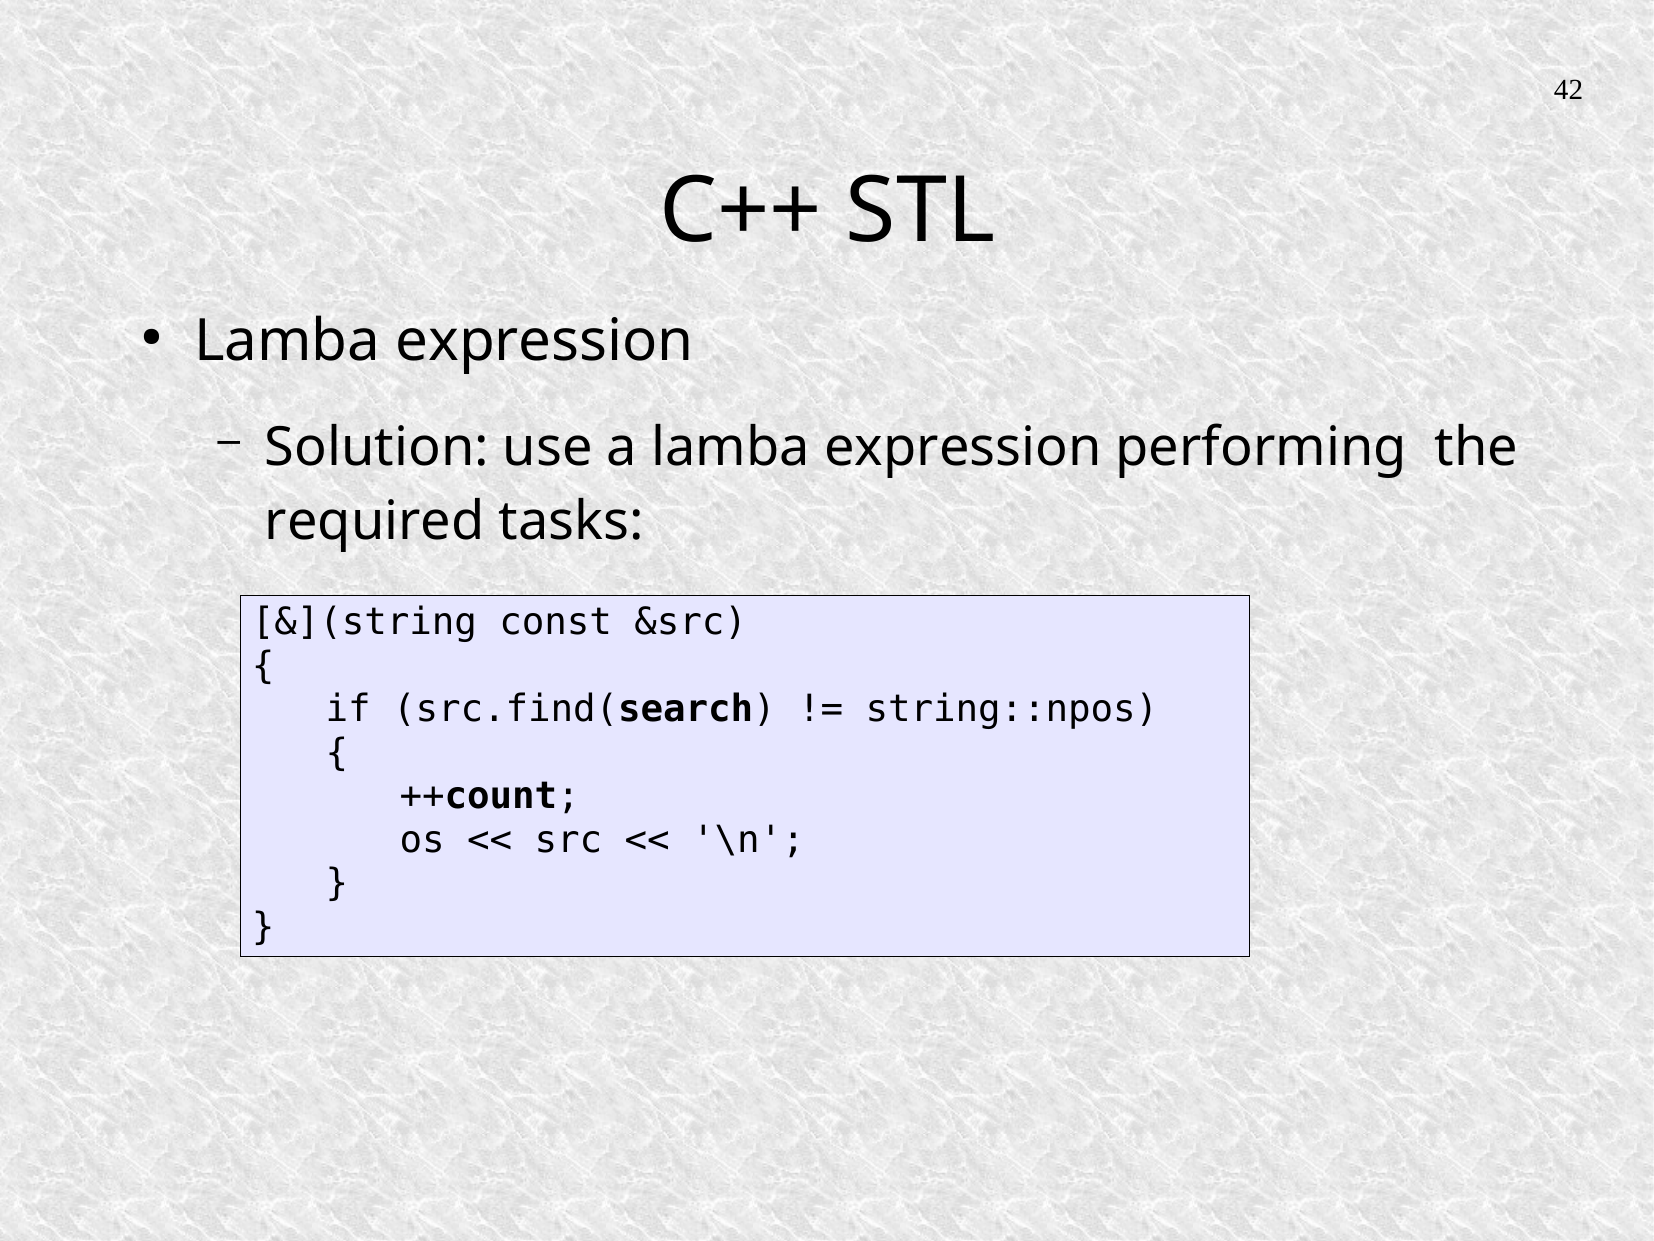

42
# C++ STL
Lamba expression
Solution: use a lamba expression performing the required tasks:
[&](string const &src)
{
	if (src.find(search) != string::npos)
	{
		++count;
		os << src << '\n';
	}
}